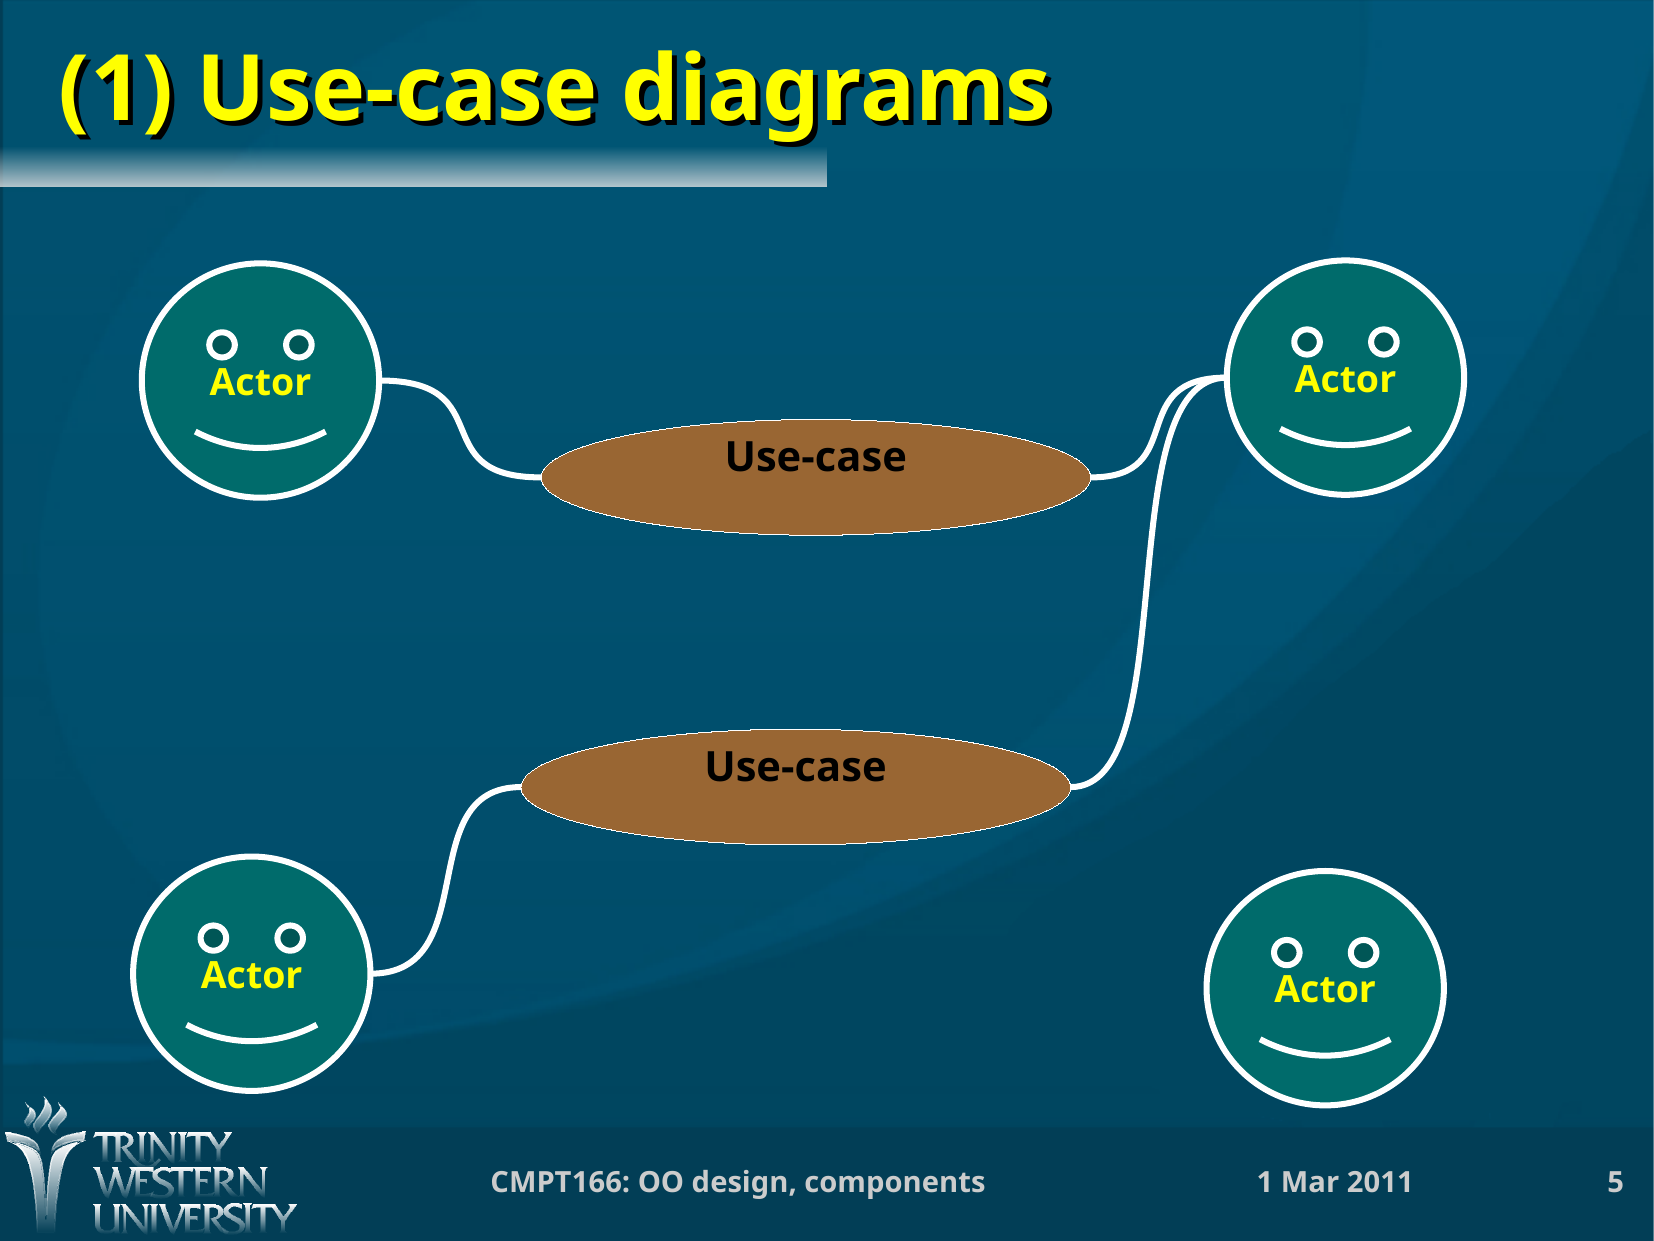

# (1) Use-case diagrams
Actor
Actor
Use-case
Use-case
Actor
Actor
CMPT166: OO design, components
1 Mar 2011
5